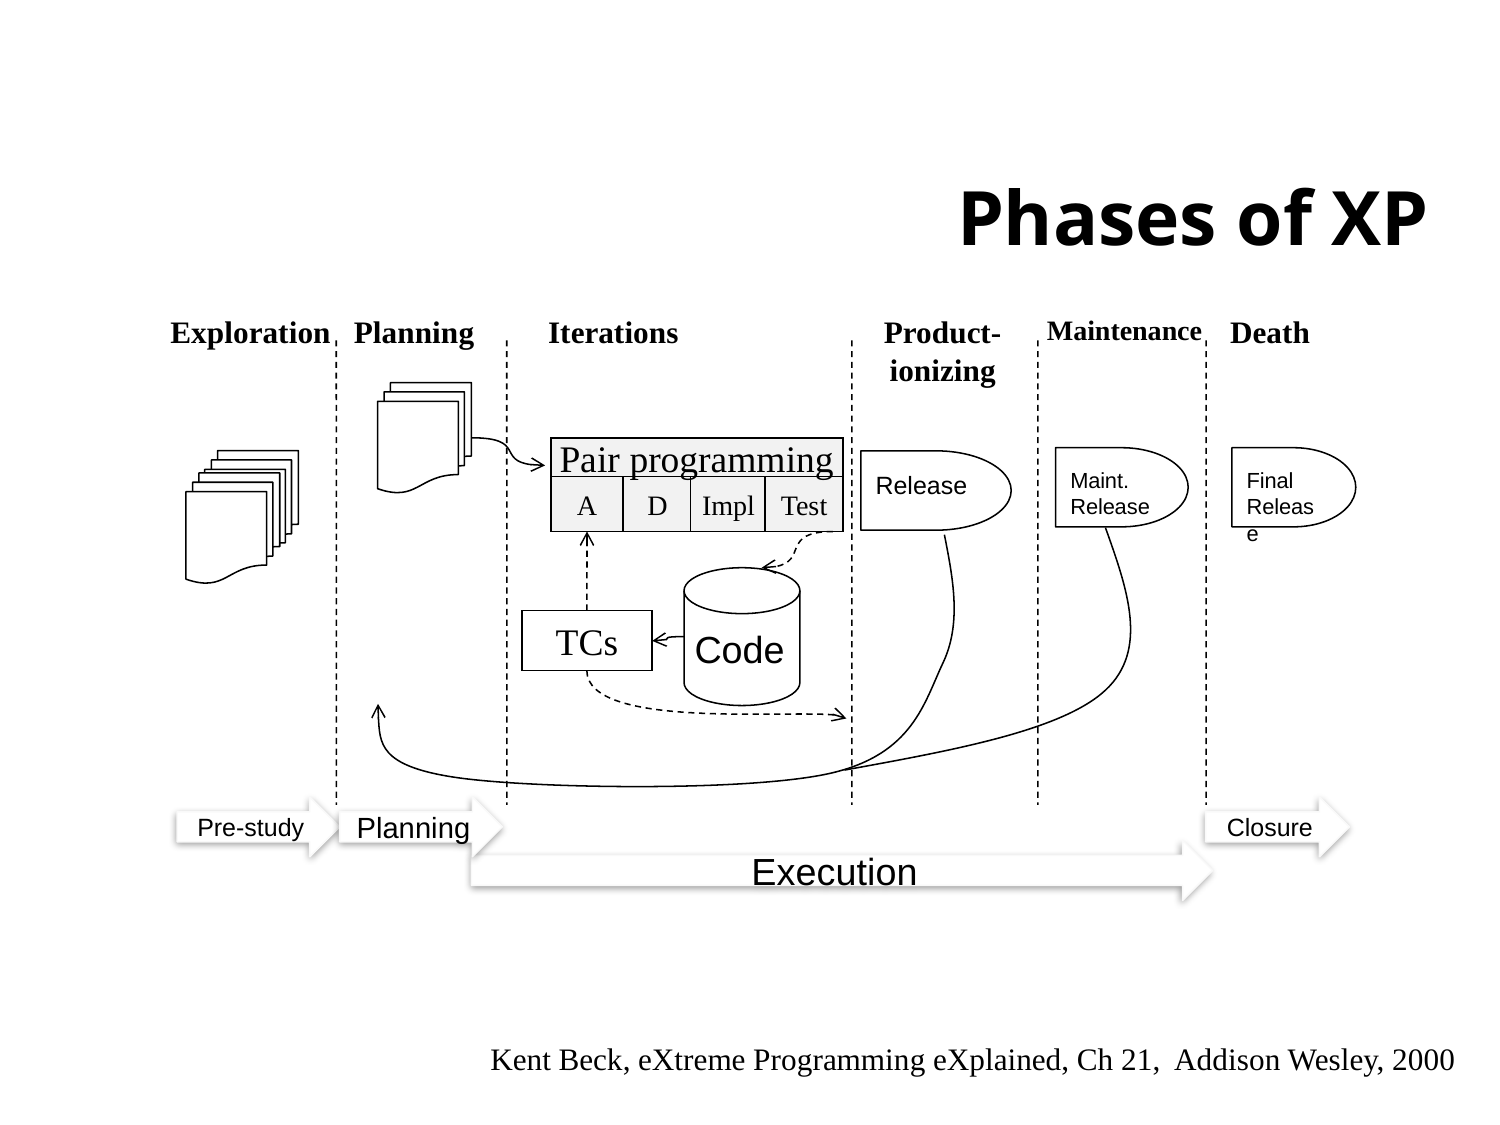

# Phases of XP
Exploration
Planning
Death
Final
Release
Product-
ionizing
Maintenance
Pair programming
A
D
Impl
Test
 TCs
Maint.
Release
Release
Iterations
Code
Pre-study
Planning
Closure
Execution
Kent Beck, eXtreme Programming eXplained, Ch 21, Addison Wesley, 2000